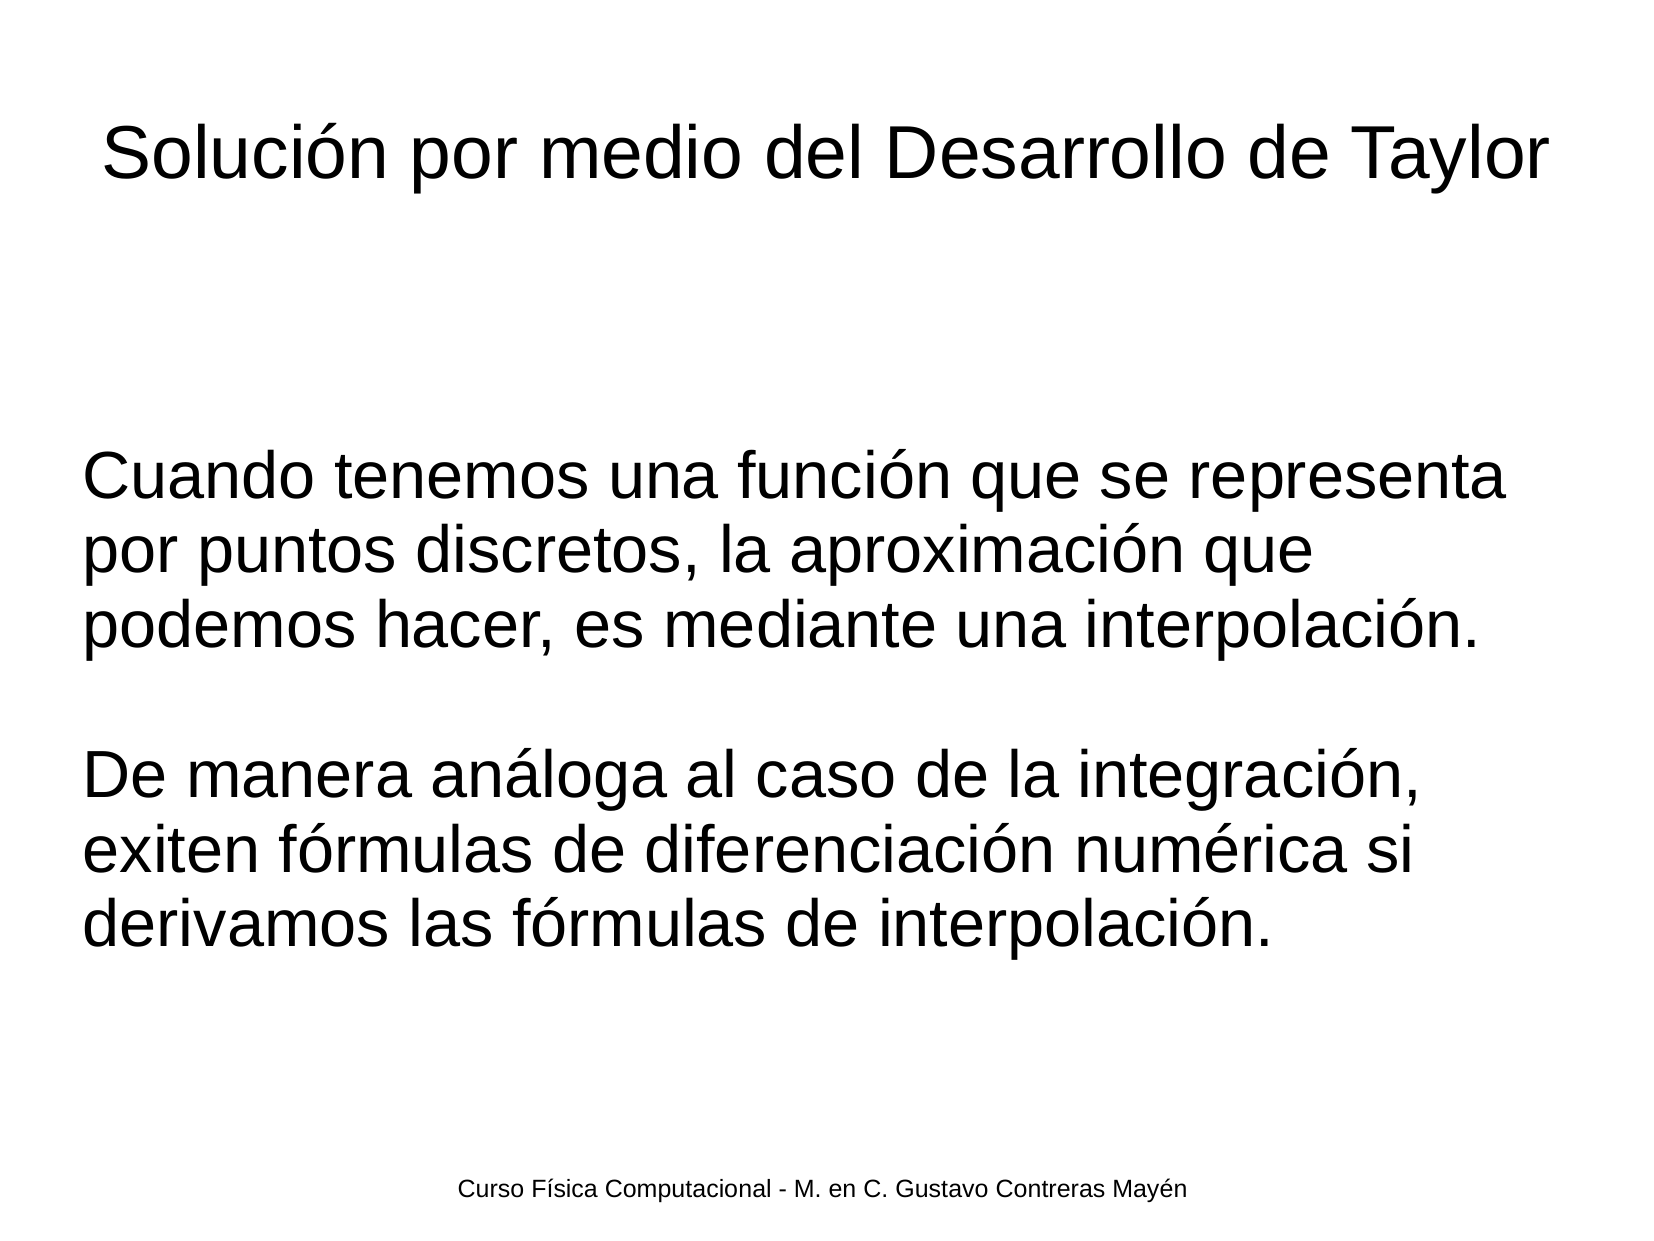

# Solución por medio del Desarrollo de Taylor
Cuando tenemos una función que se representa por puntos discretos, la aproximación que podemos hacer, es mediante una interpolación.
De manera análoga al caso de la integración, exiten fórmulas de diferenciación numérica si derivamos las fórmulas de interpolación.